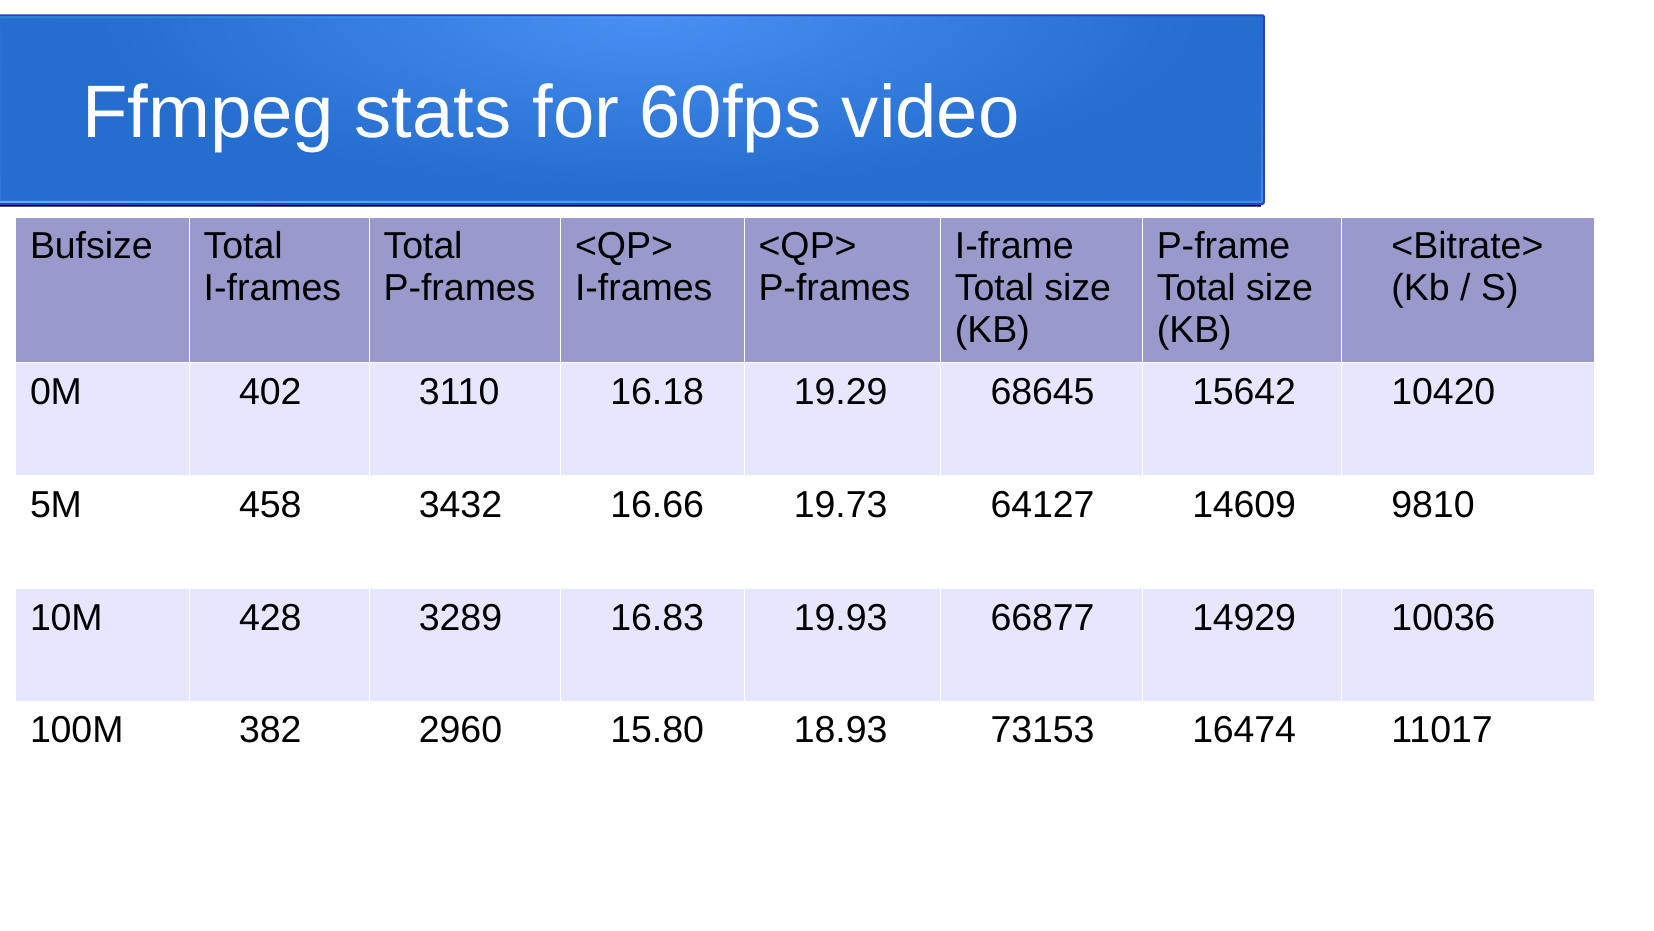

# Ffmpeg stats for 60fps video
| Bufsize | Total I-frames | Total P-frames | <QP> I-frames | <QP> P-frames | I-frame Total size (KB) | P-frame Total size (KB) | <Bitrate> (Kb / S) |
| --- | --- | --- | --- | --- | --- | --- | --- |
| 0M | 402 | 3110 | 16.18 | 19.29 | 68645 | 15642 | 10420 |
| 5M | 458 | 3432 | 16.66 | 19.73 | 64127 | 14609 | 9810 |
| 10M | 428 | 3289 | 16.83 | 19.93 | 66877 | 14929 | 10036 |
| 100M | 382 | 2960 | 15.80 | 18.93 | 73153 | 16474 | 11017 |